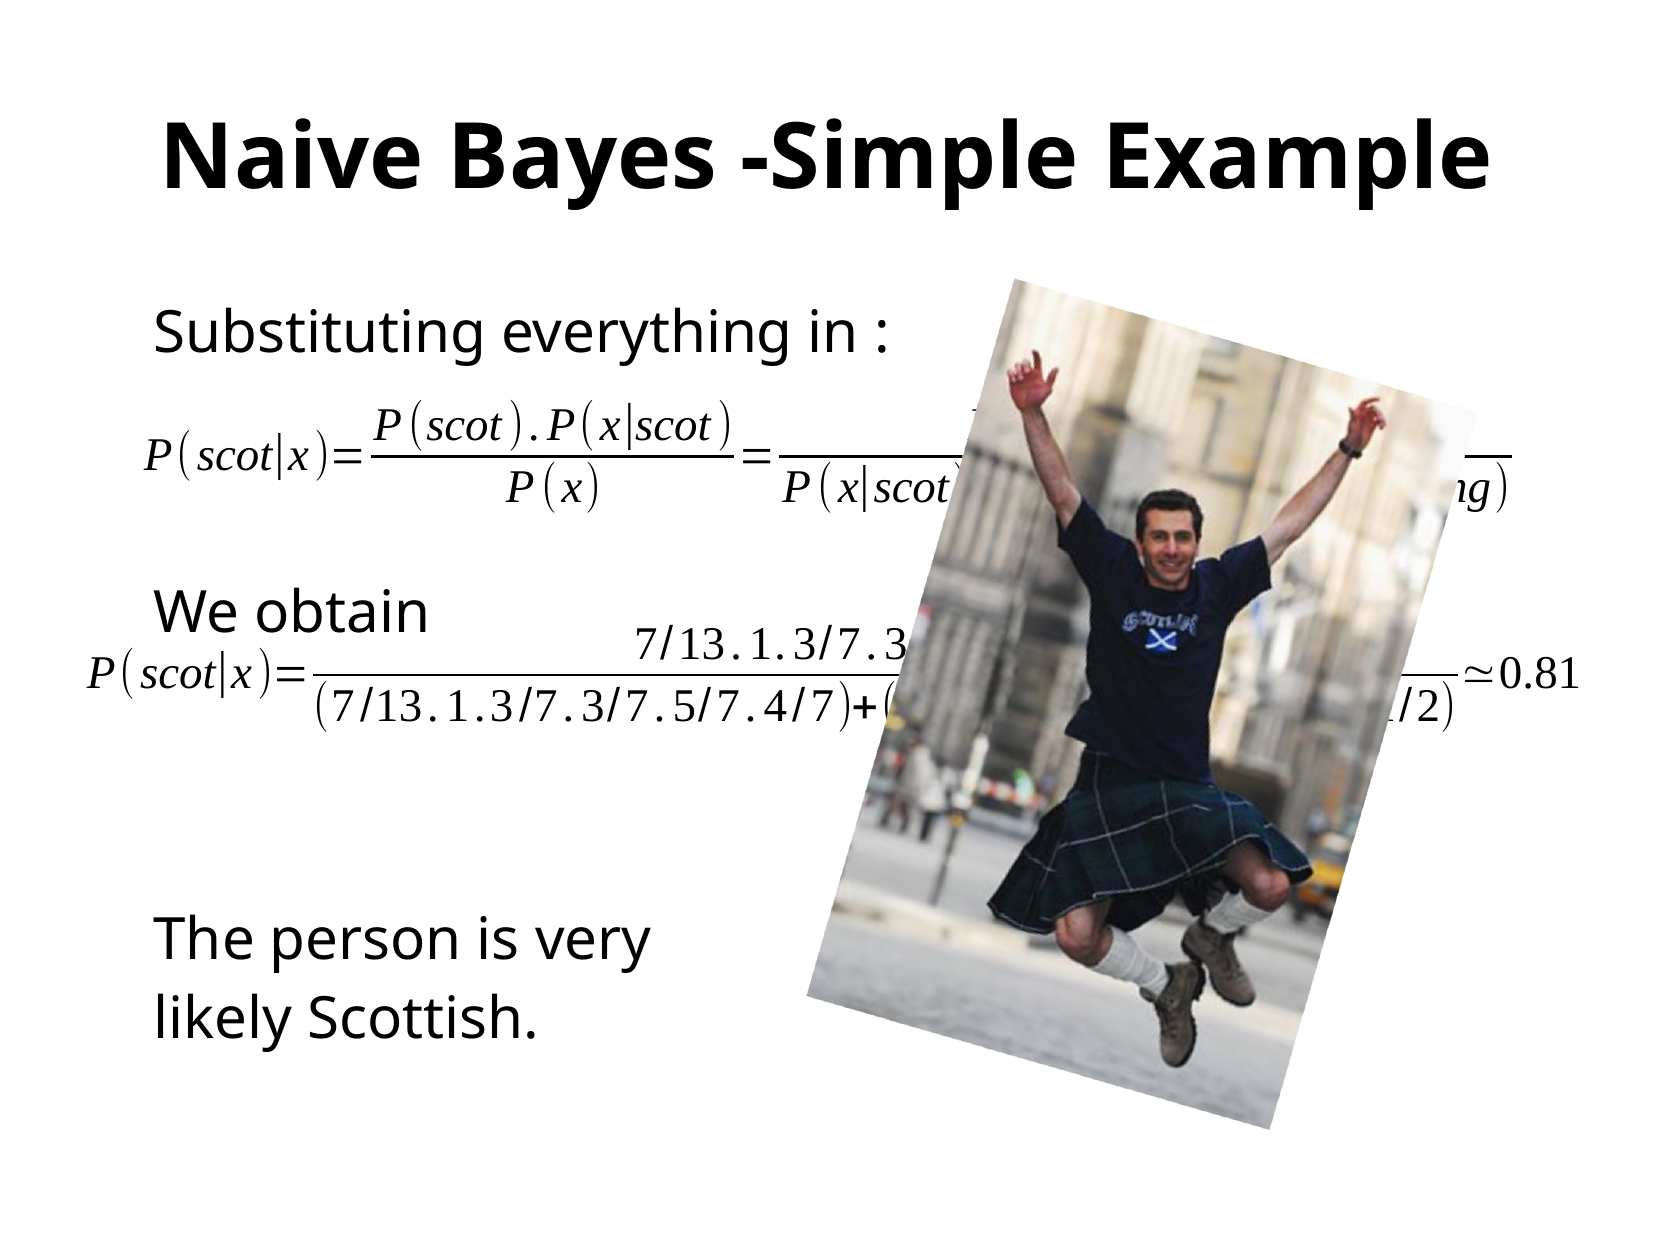

# Naive Bayes -Simple Example
Substituting everything in :
We obtain
The person is very
likely Scottish.